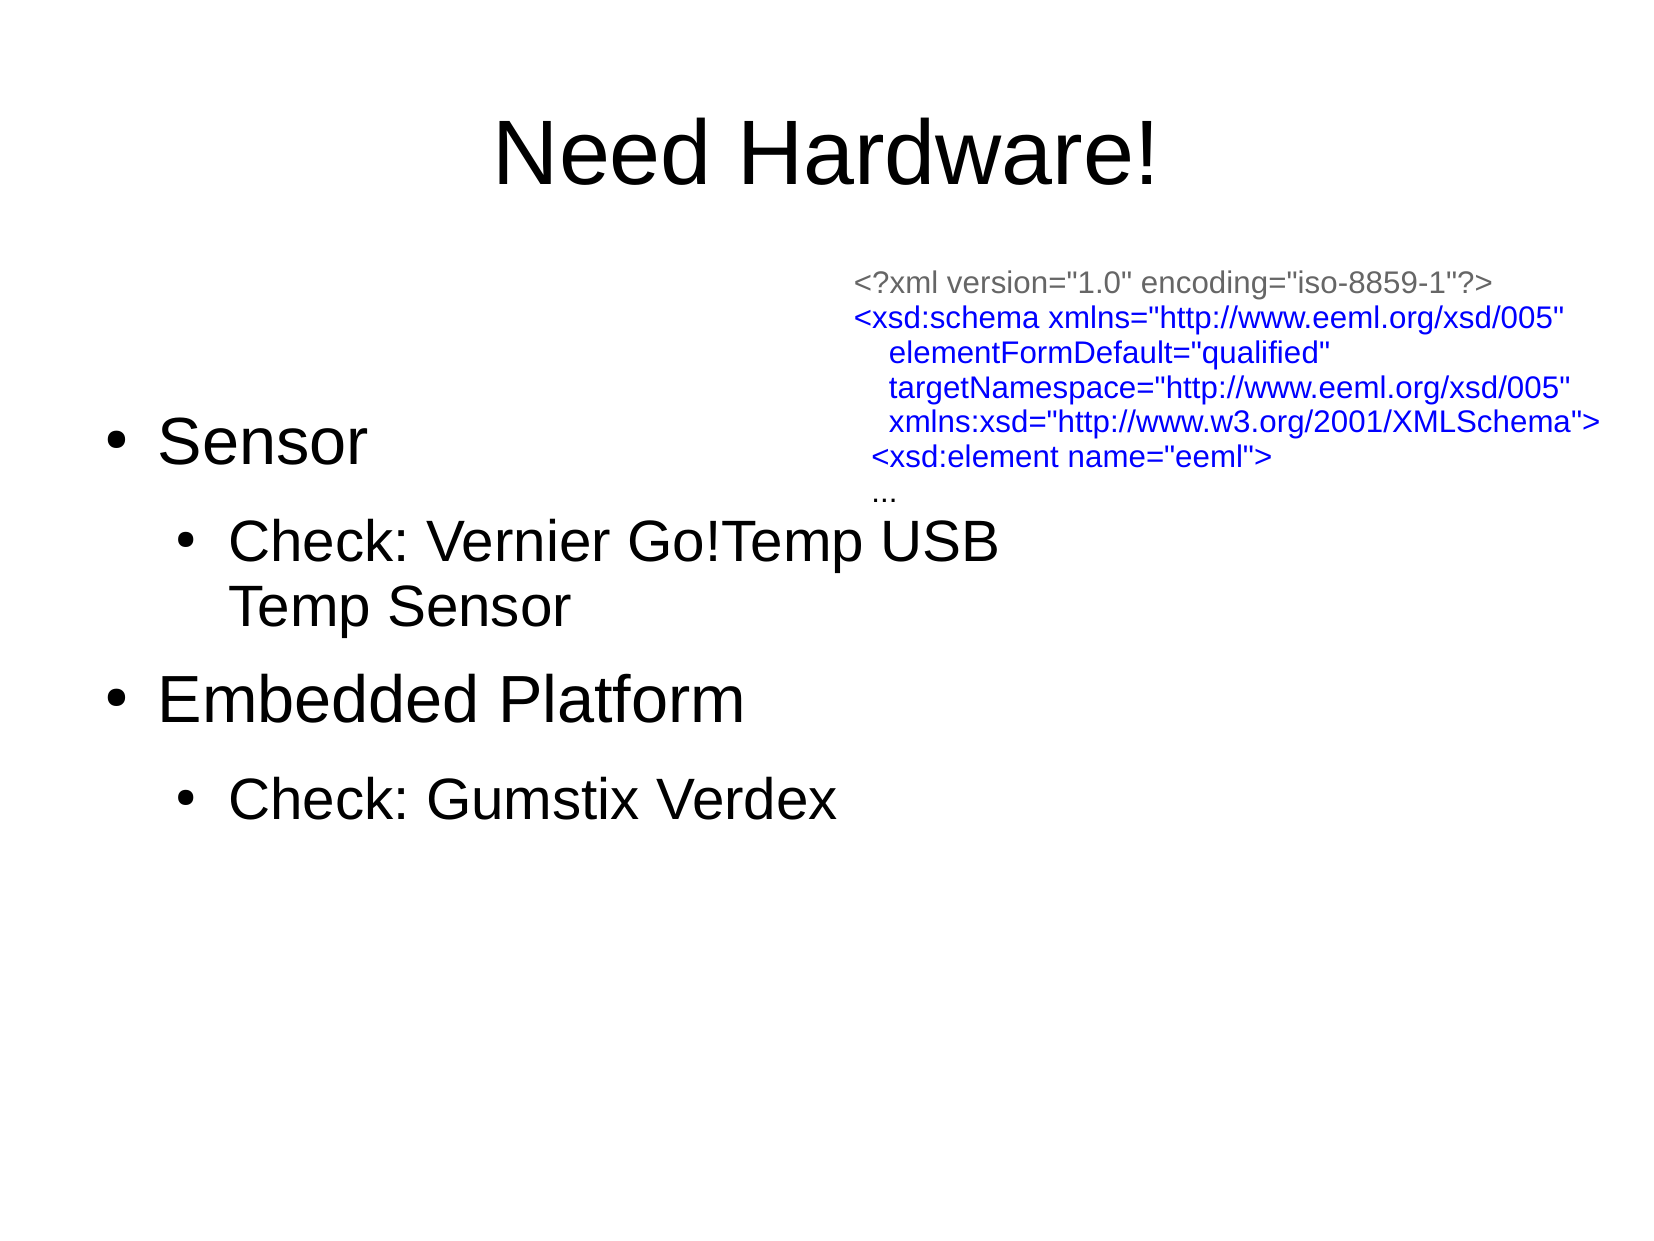

# Need Hardware!
<?xml version="1.0" encoding="iso-8859-1"?>
<xsd:schema xmlns="http://www.eeml.org/xsd/005"
 elementFormDefault="qualified"
 targetNamespace="http://www.eeml.org/xsd/005"
 xmlns:xsd="http://www.w3.org/2001/XMLSchema">
 <xsd:element name="eeml">
 ...
Sensor
Check: Vernier Go!Temp USB Temp Sensor
Embedded Platform
Check: Gumstix Verdex